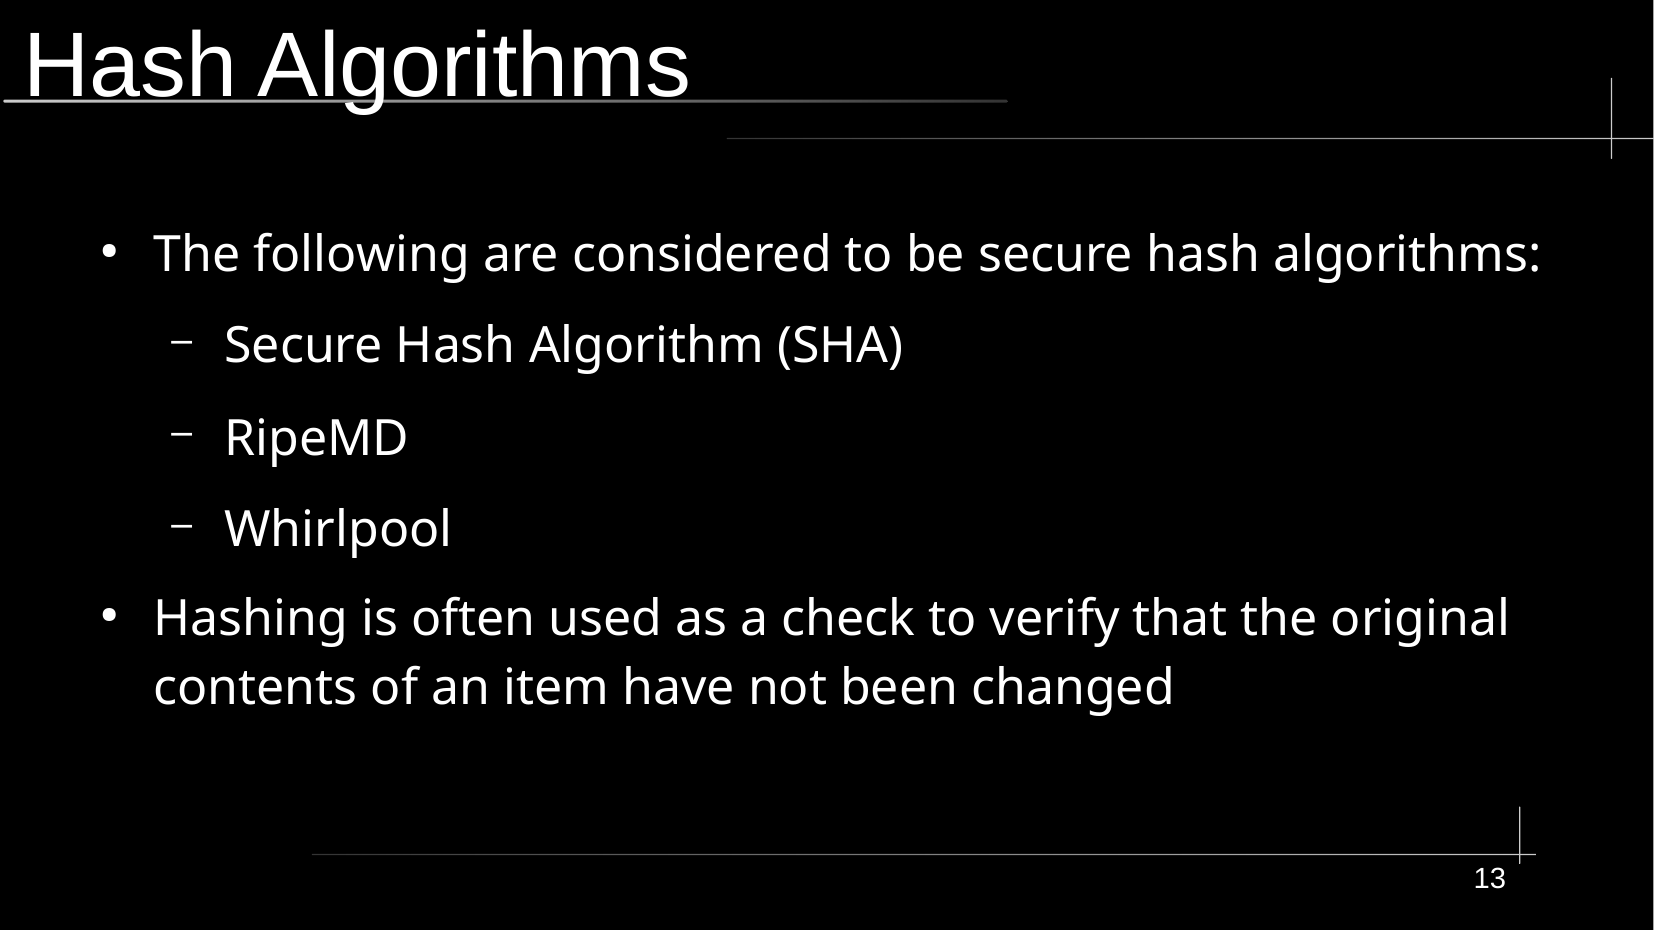

# Hash Algorithms
The following are considered to be secure hash algorithms:
Secure Hash Algorithm (SHA)
RipeMD
Whirlpool
Hashing is often used as a check to verify that the original contents of an item have not been changed
13